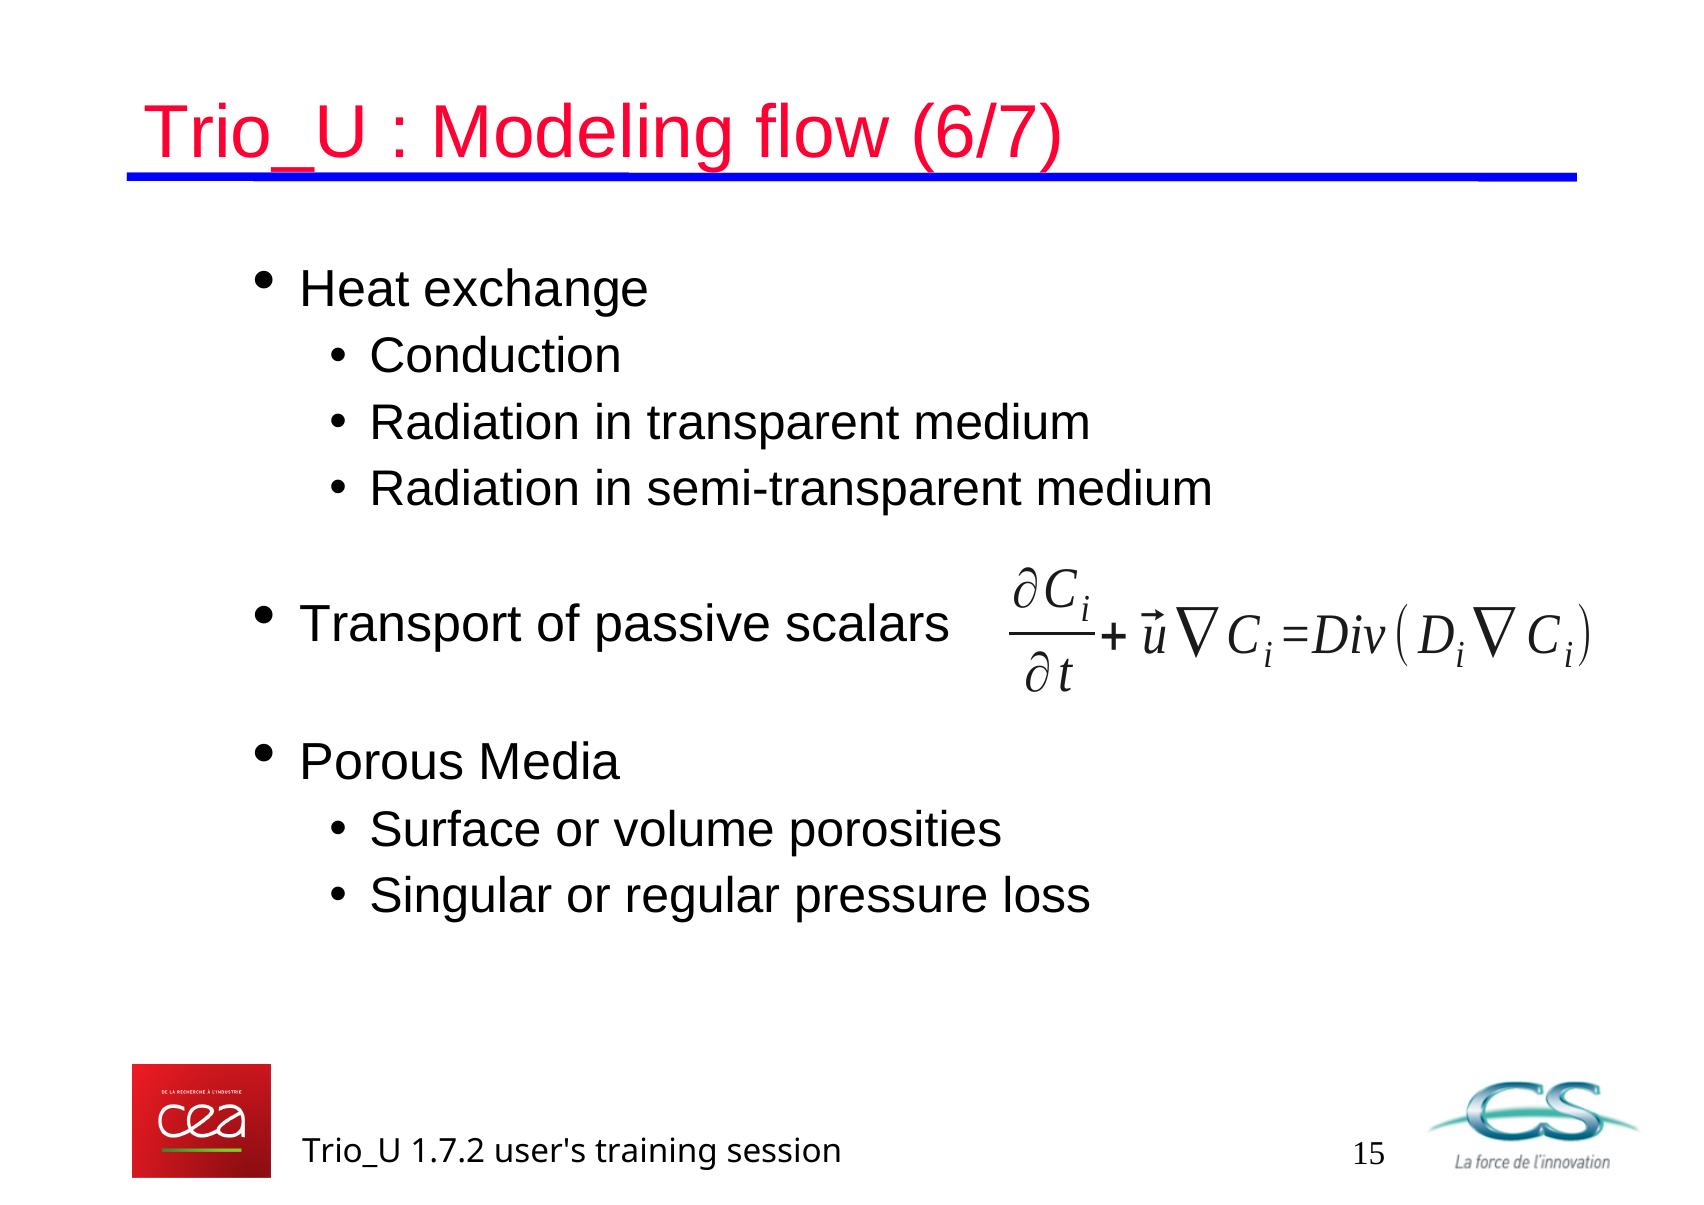

# Trio_U : Modeling flow (6/7)
Heat exchange
Conduction
Radiation in transparent medium
Radiation in semi-transparent medium
Transport of passive scalars
Porous Media
Surface or volume porosities
Singular or regular pressure loss
Trio_U 1.7.2 user's training session
15